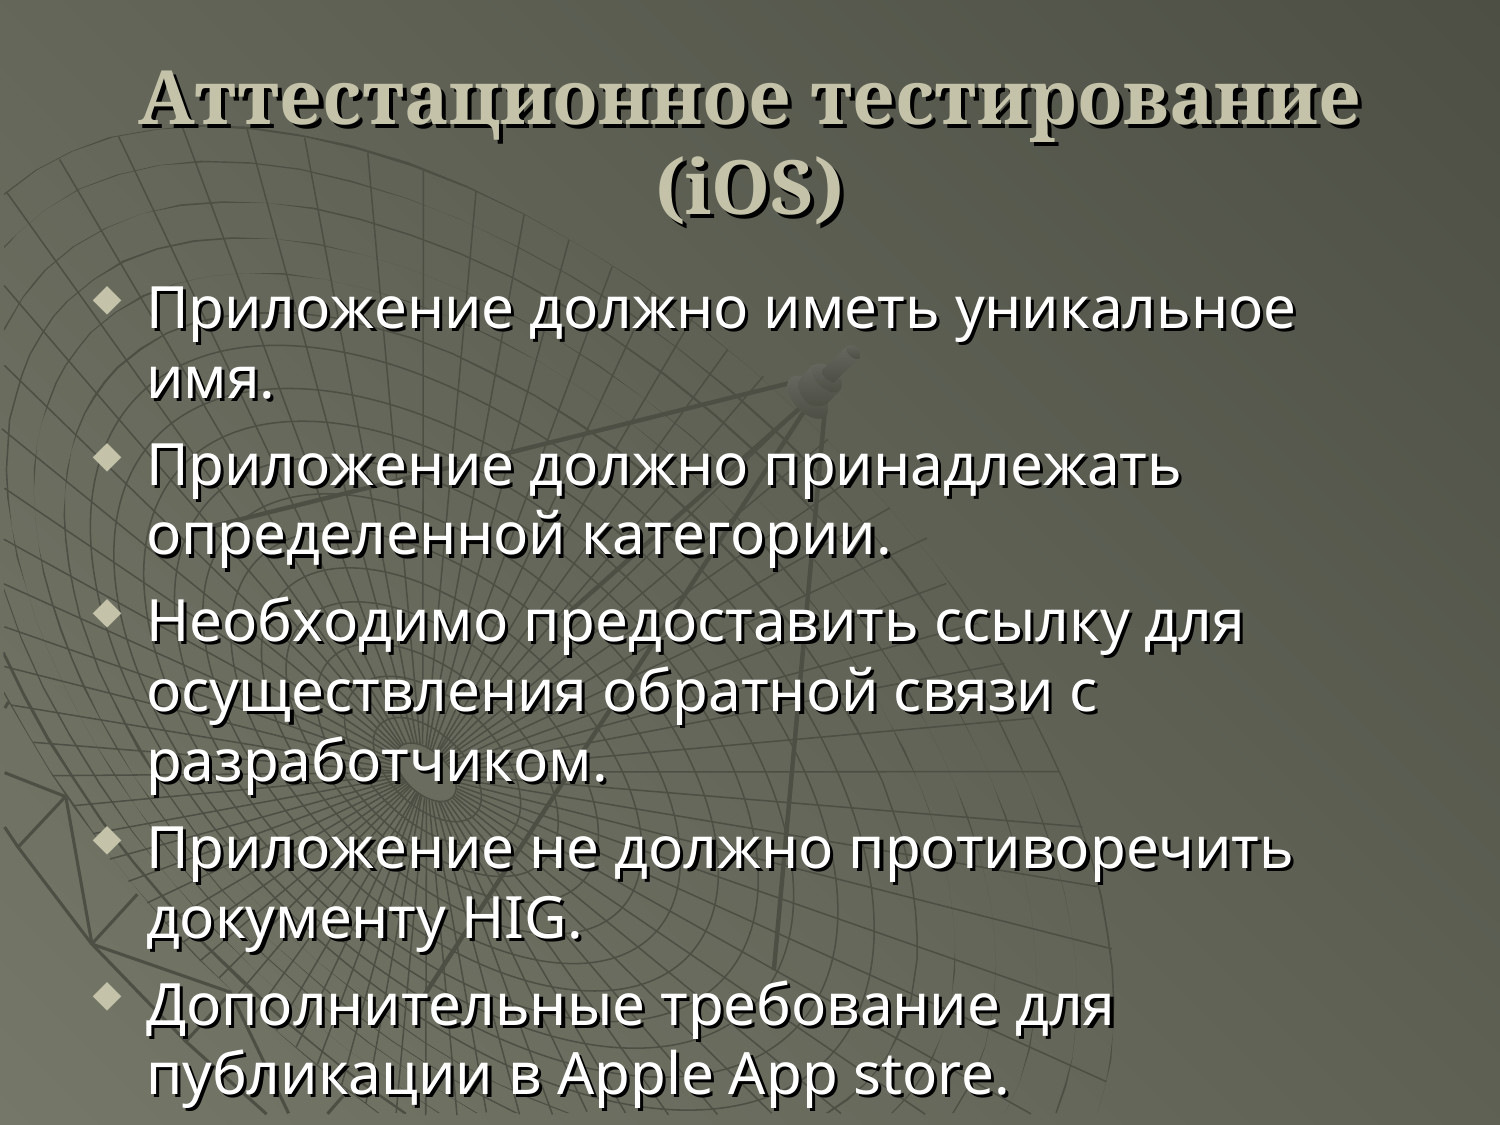

# Аттестационное тестирование (iOS)
Приложение должно иметь уникальное имя.
Приложение должно принадлежать определенной категории.
Необходимо предоставить ссылку для осуществления обратной связи с разработчиком.
Приложение не должно противоречить документу HIG.
Дополнительные требование для публикации в Apple App store.